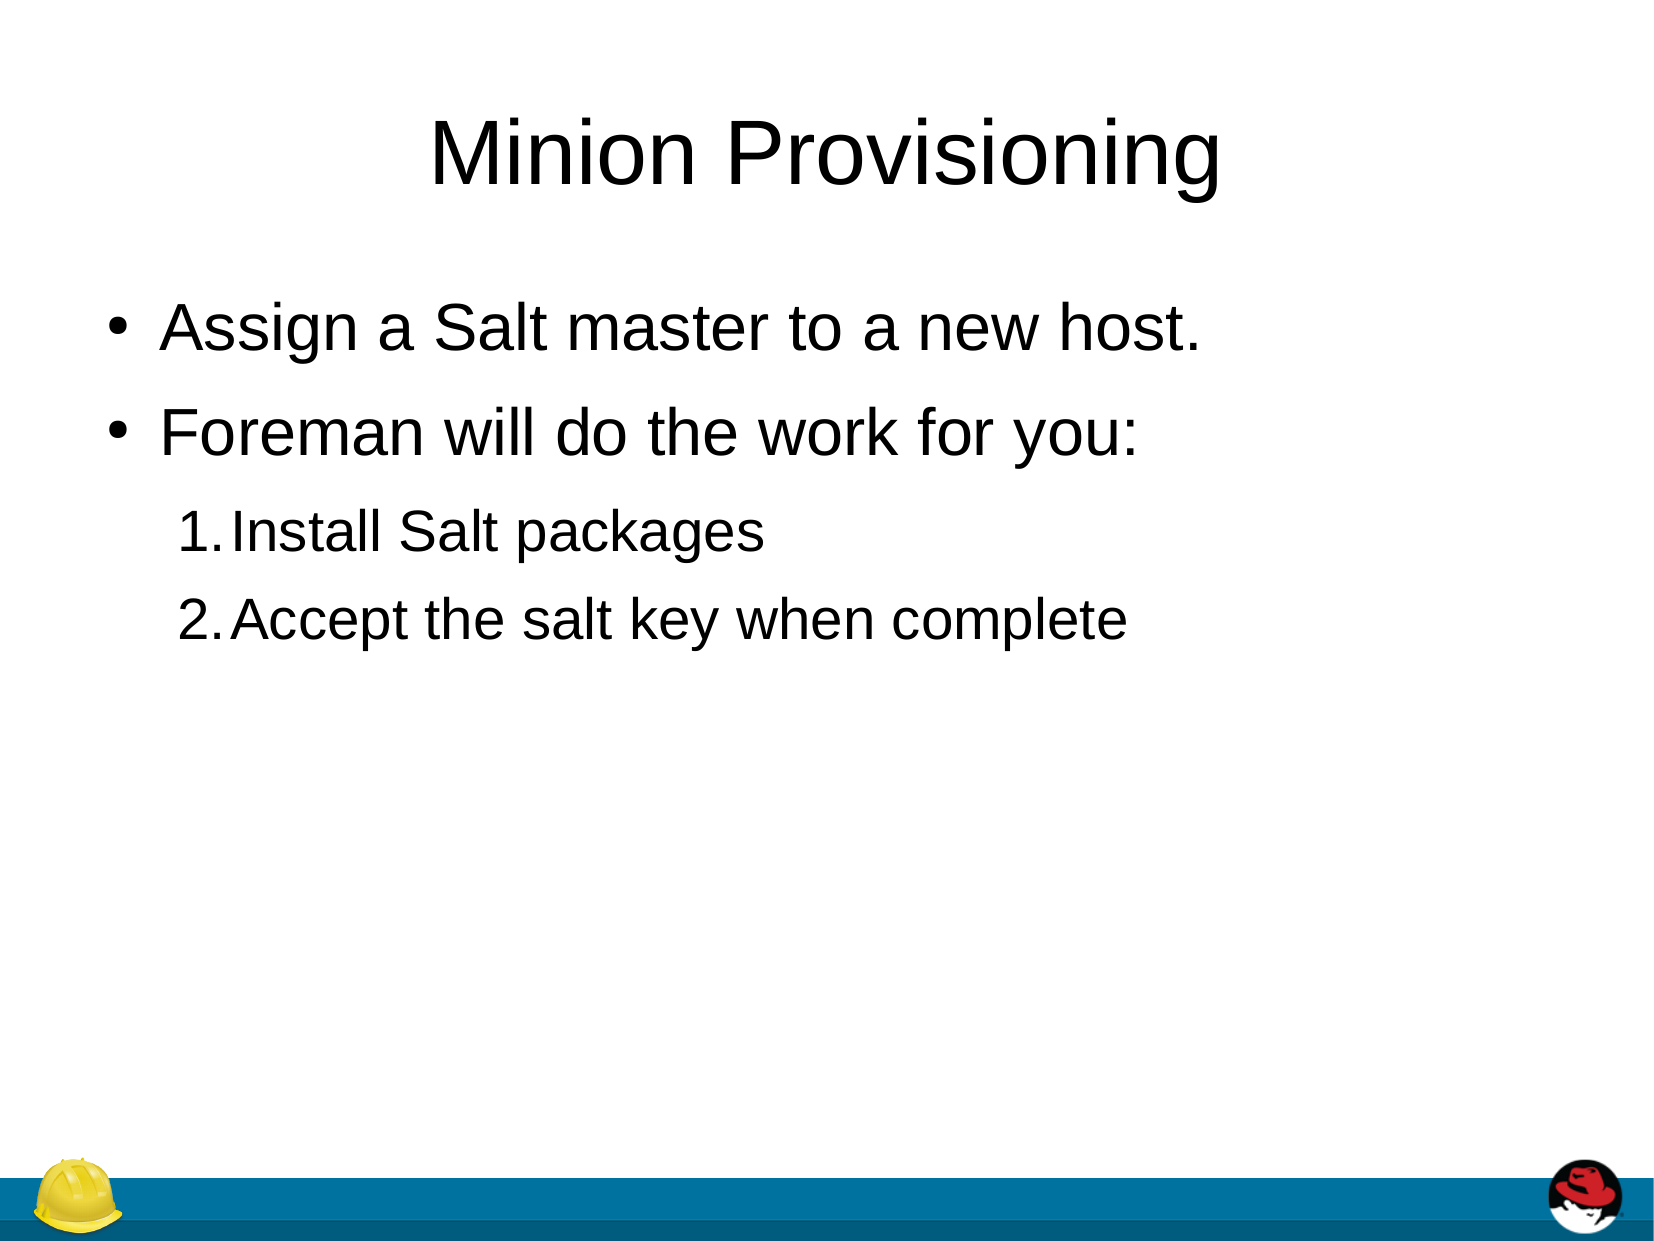

# Minion Provisioning
Assign a Salt master to a new host.
Foreman will do the work for you:
Install Salt packages
Accept the salt key when complete